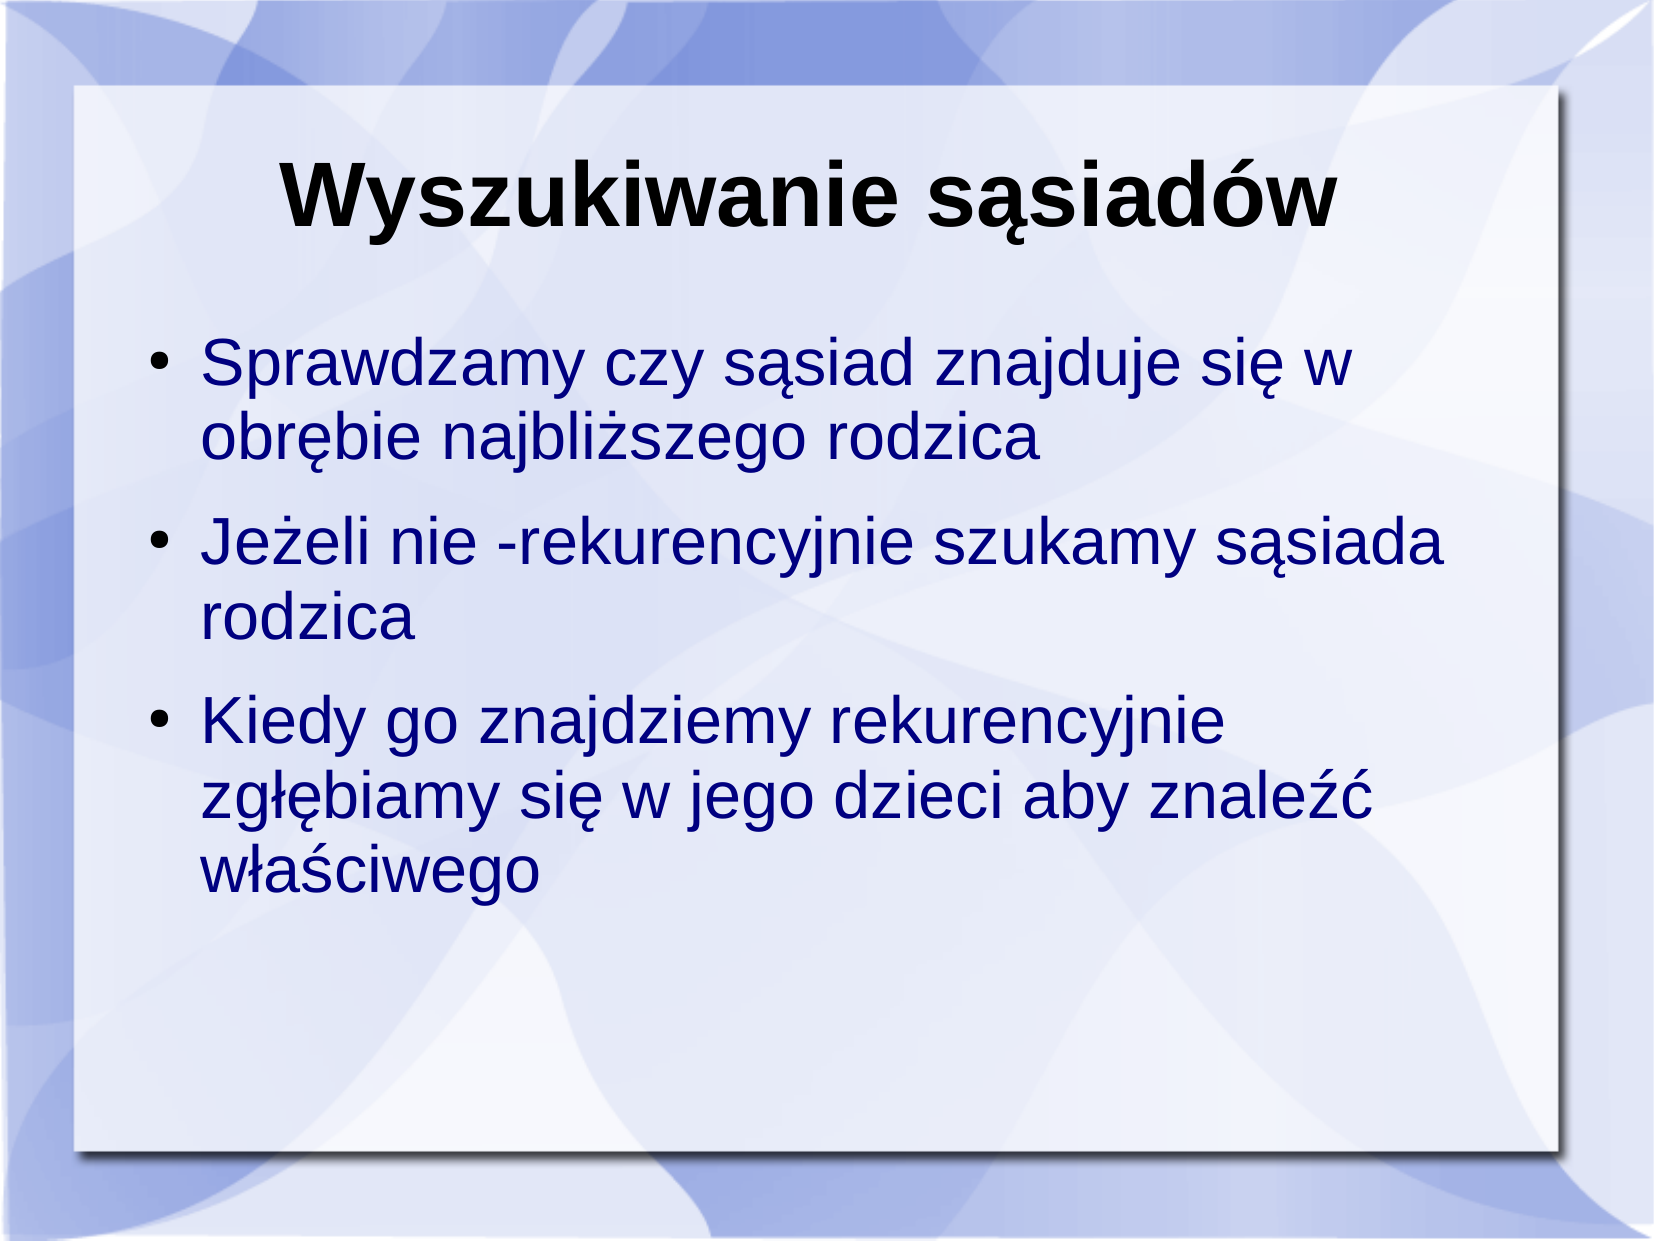

# Wyszukiwanie sąsiadów
Sprawdzamy czy sąsiad znajduje się w obrębie najbliższego rodzica
Jeżeli nie -rekurencyjnie szukamy sąsiada rodzica
Kiedy go znajdziemy rekurencyjnie zgłębiamy się w jego dzieci aby znaleźć właściwego